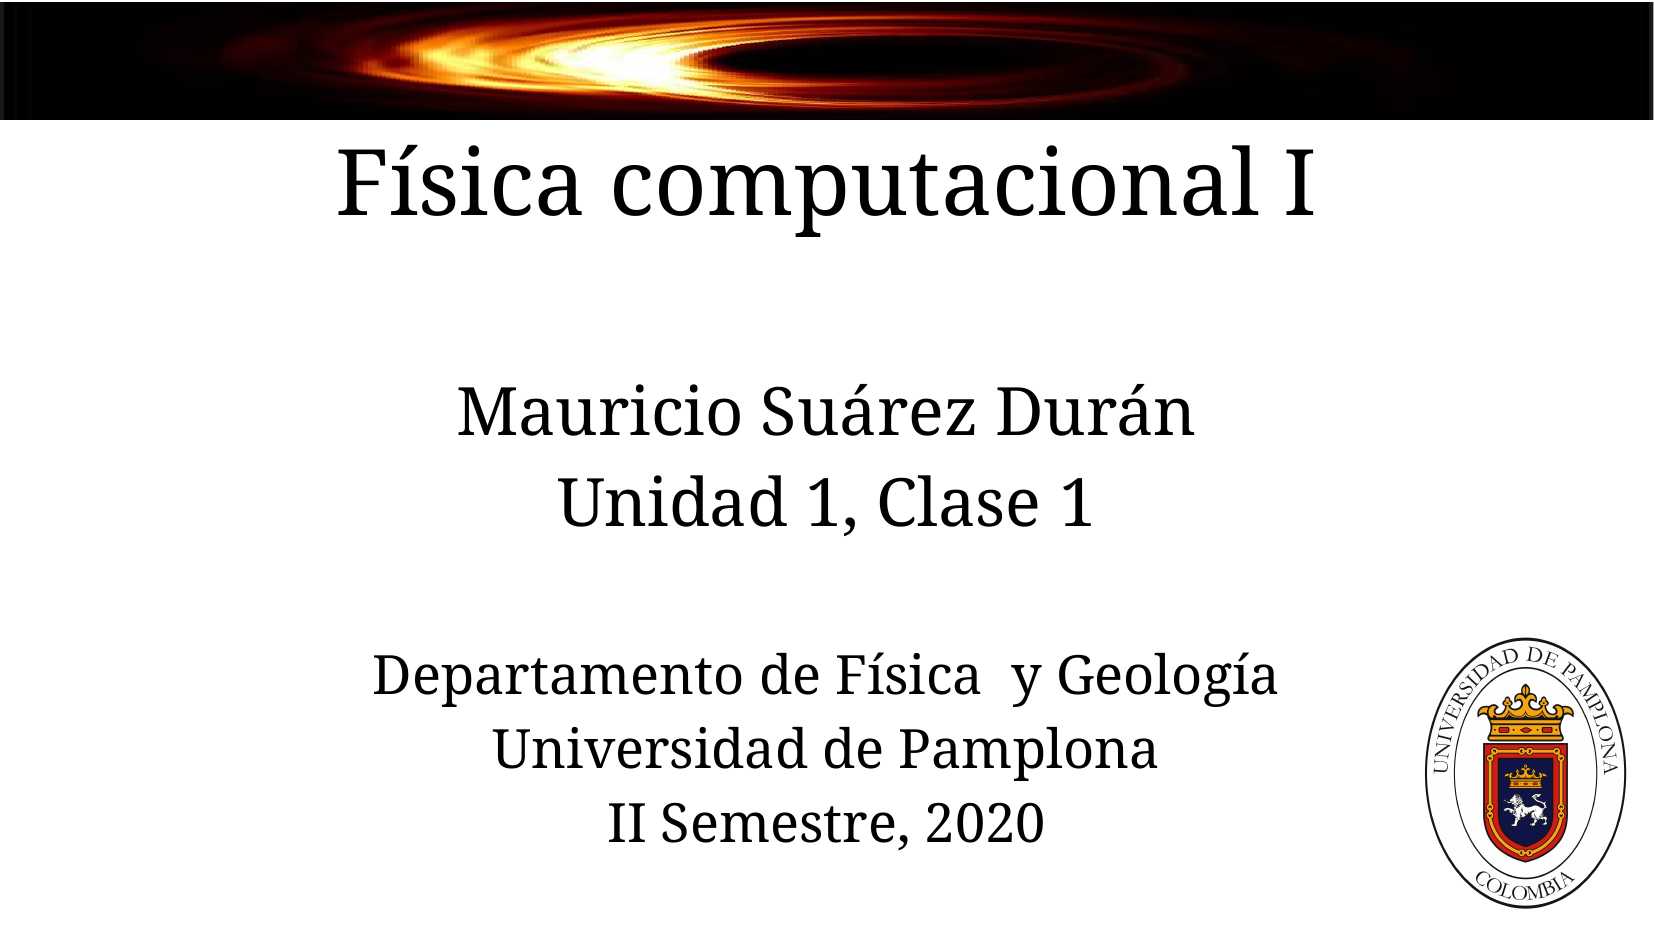

# Física computacional I
Mauricio Suárez Durán
Unidad 1, Clase 1
Departamento de Física y Geología
Universidad de Pamplona
II Semestre, 2020